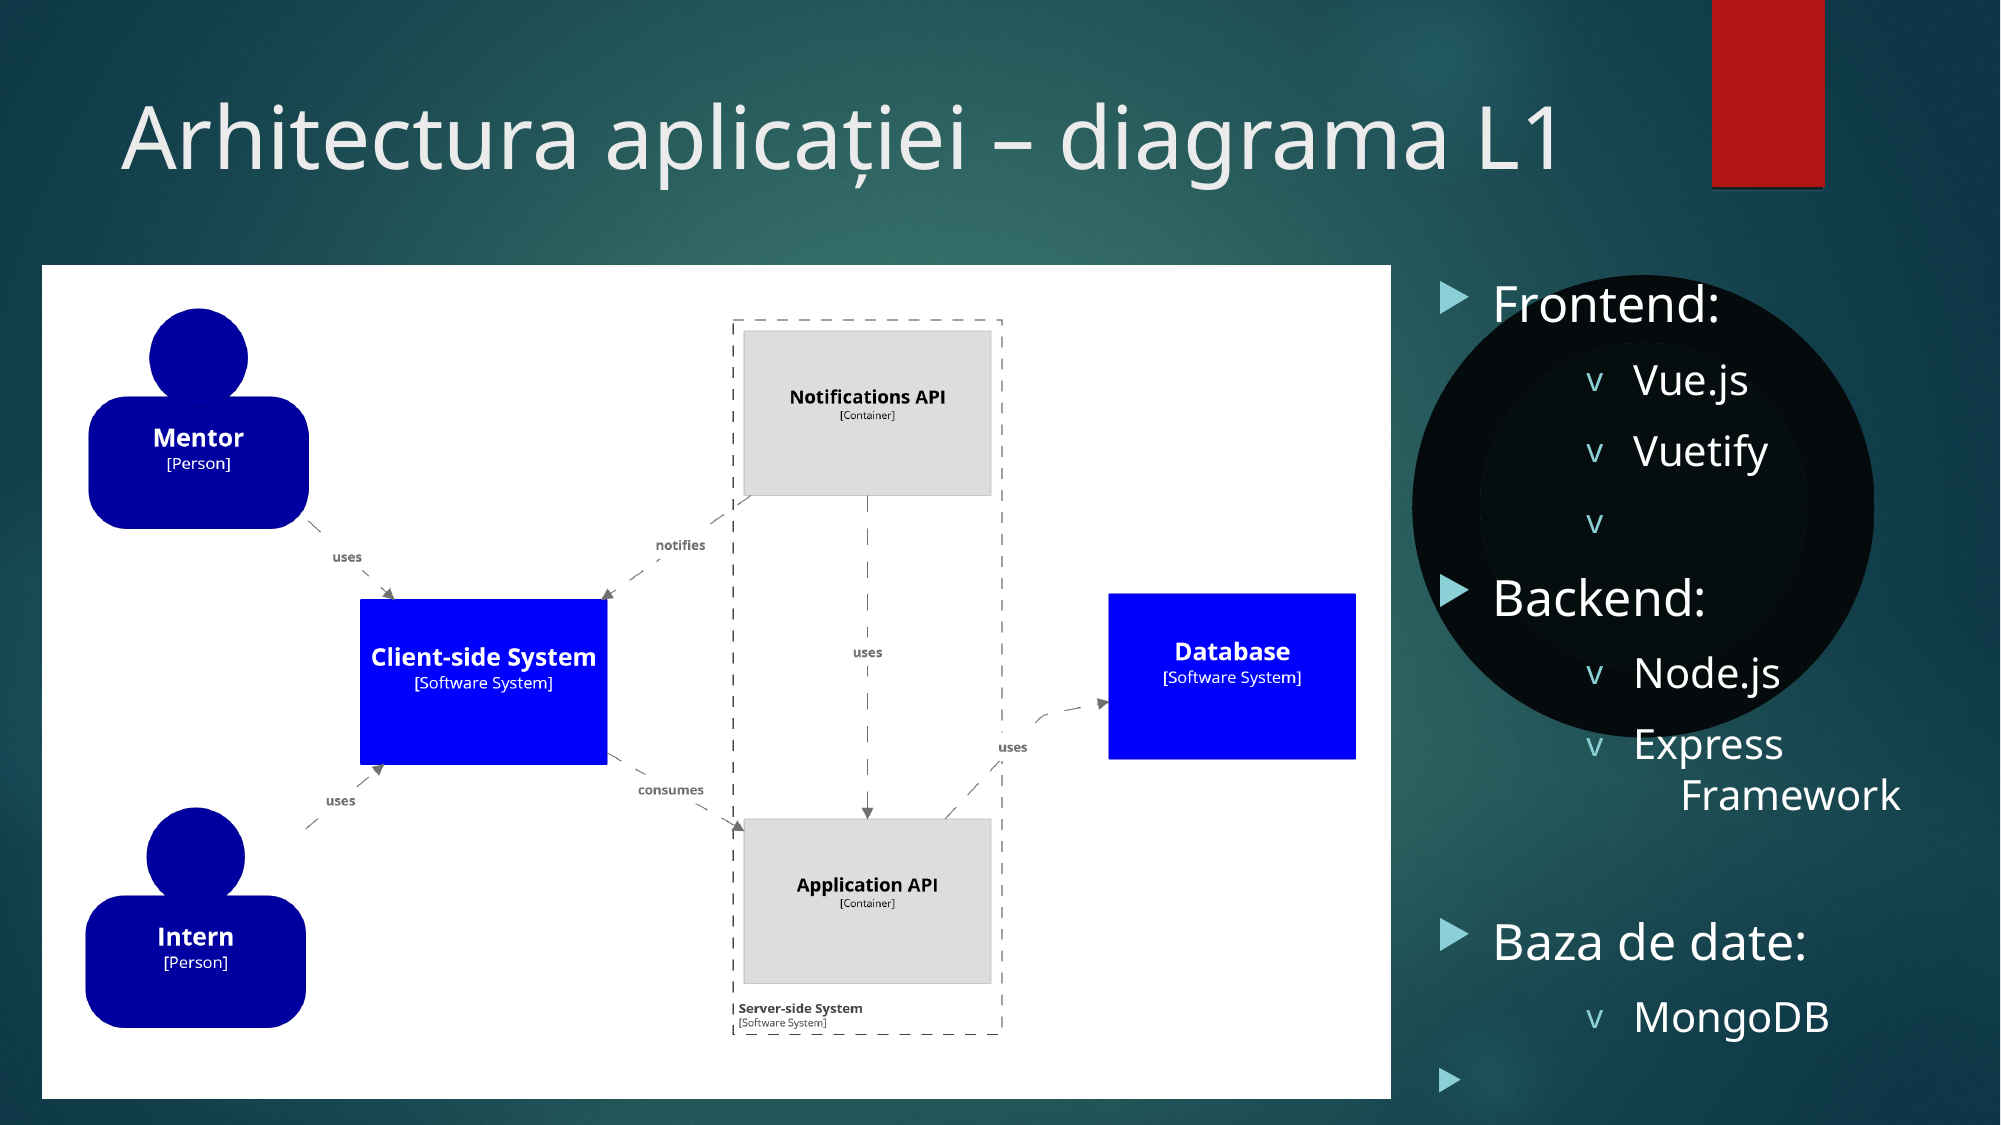

# Arhitectura aplicației – diagrama L1
Frontend:
Vue.js
Vuetify
Backend:
Node.js
Express Framework
Baza de date:
MongoDB